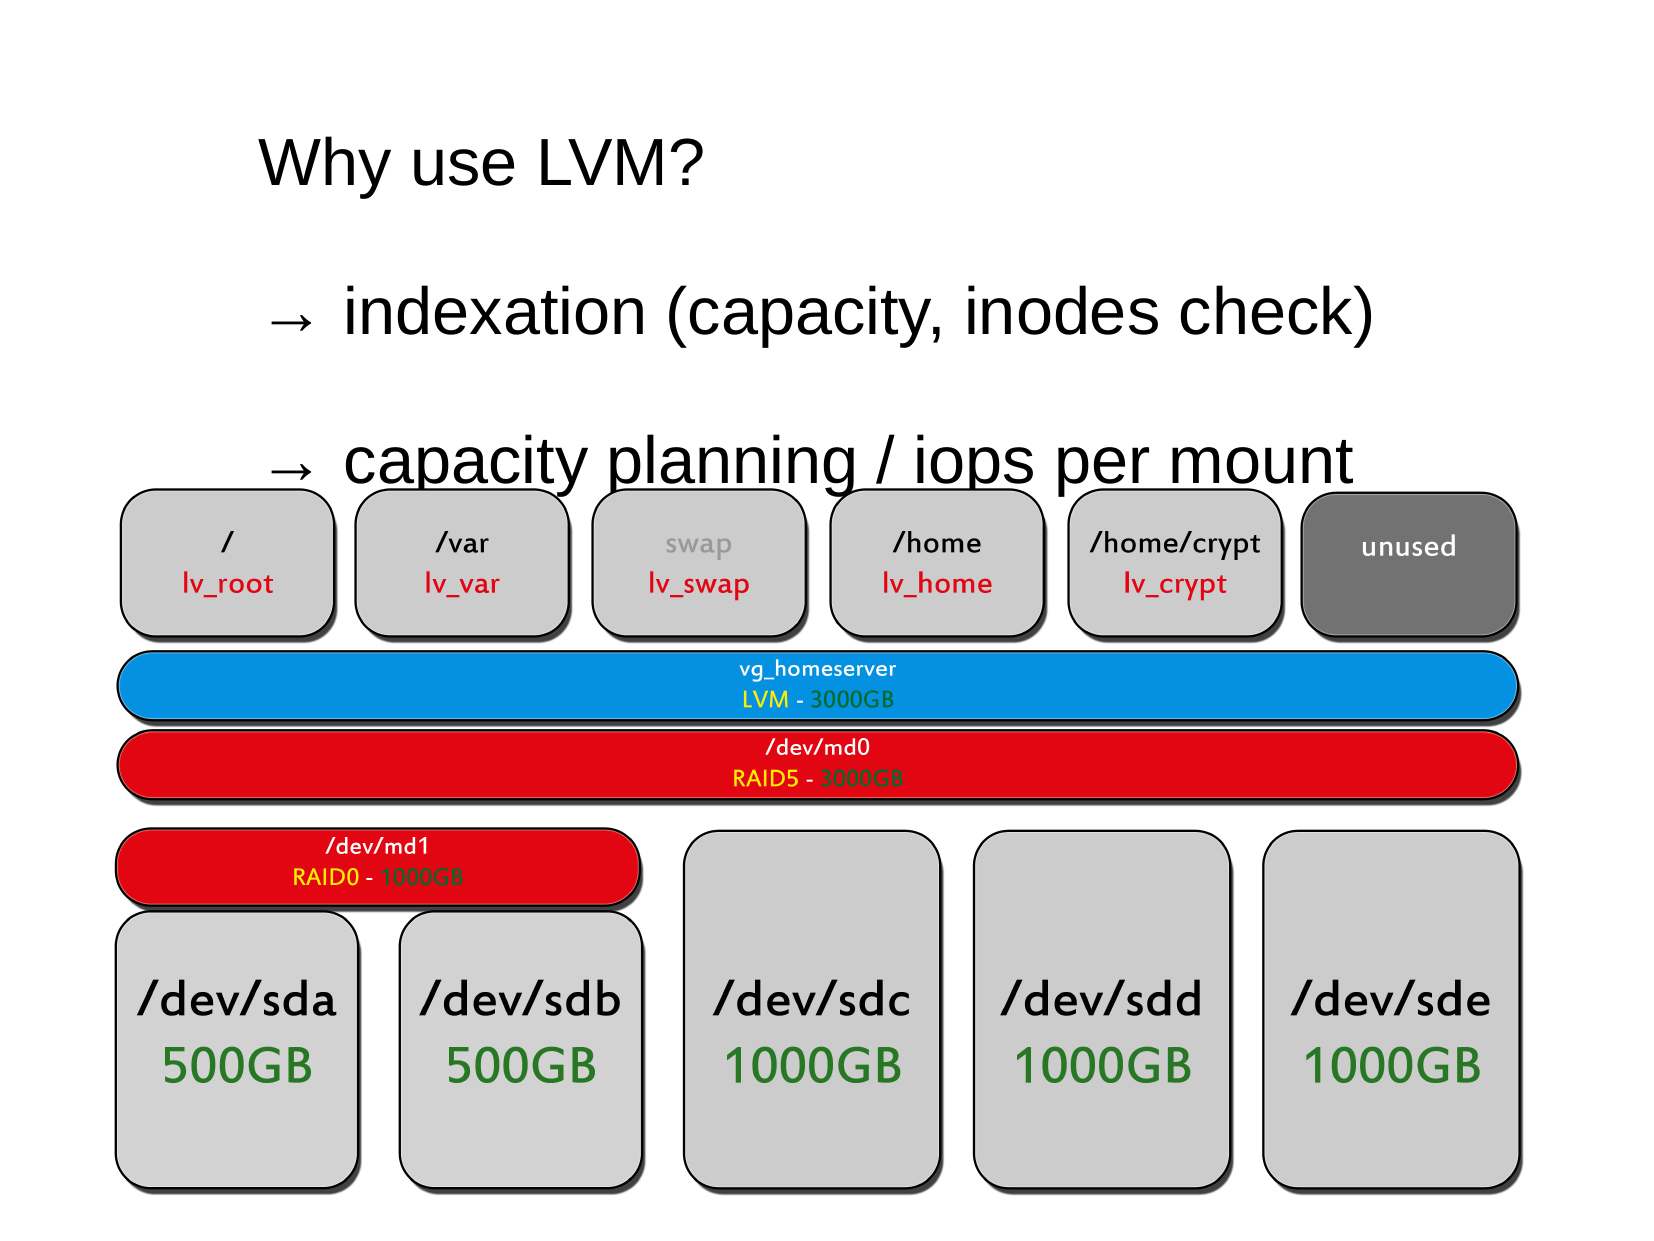

Why use LVM?
→ indexation (capacity, inodes check)
→ capacity planning / iops per mount